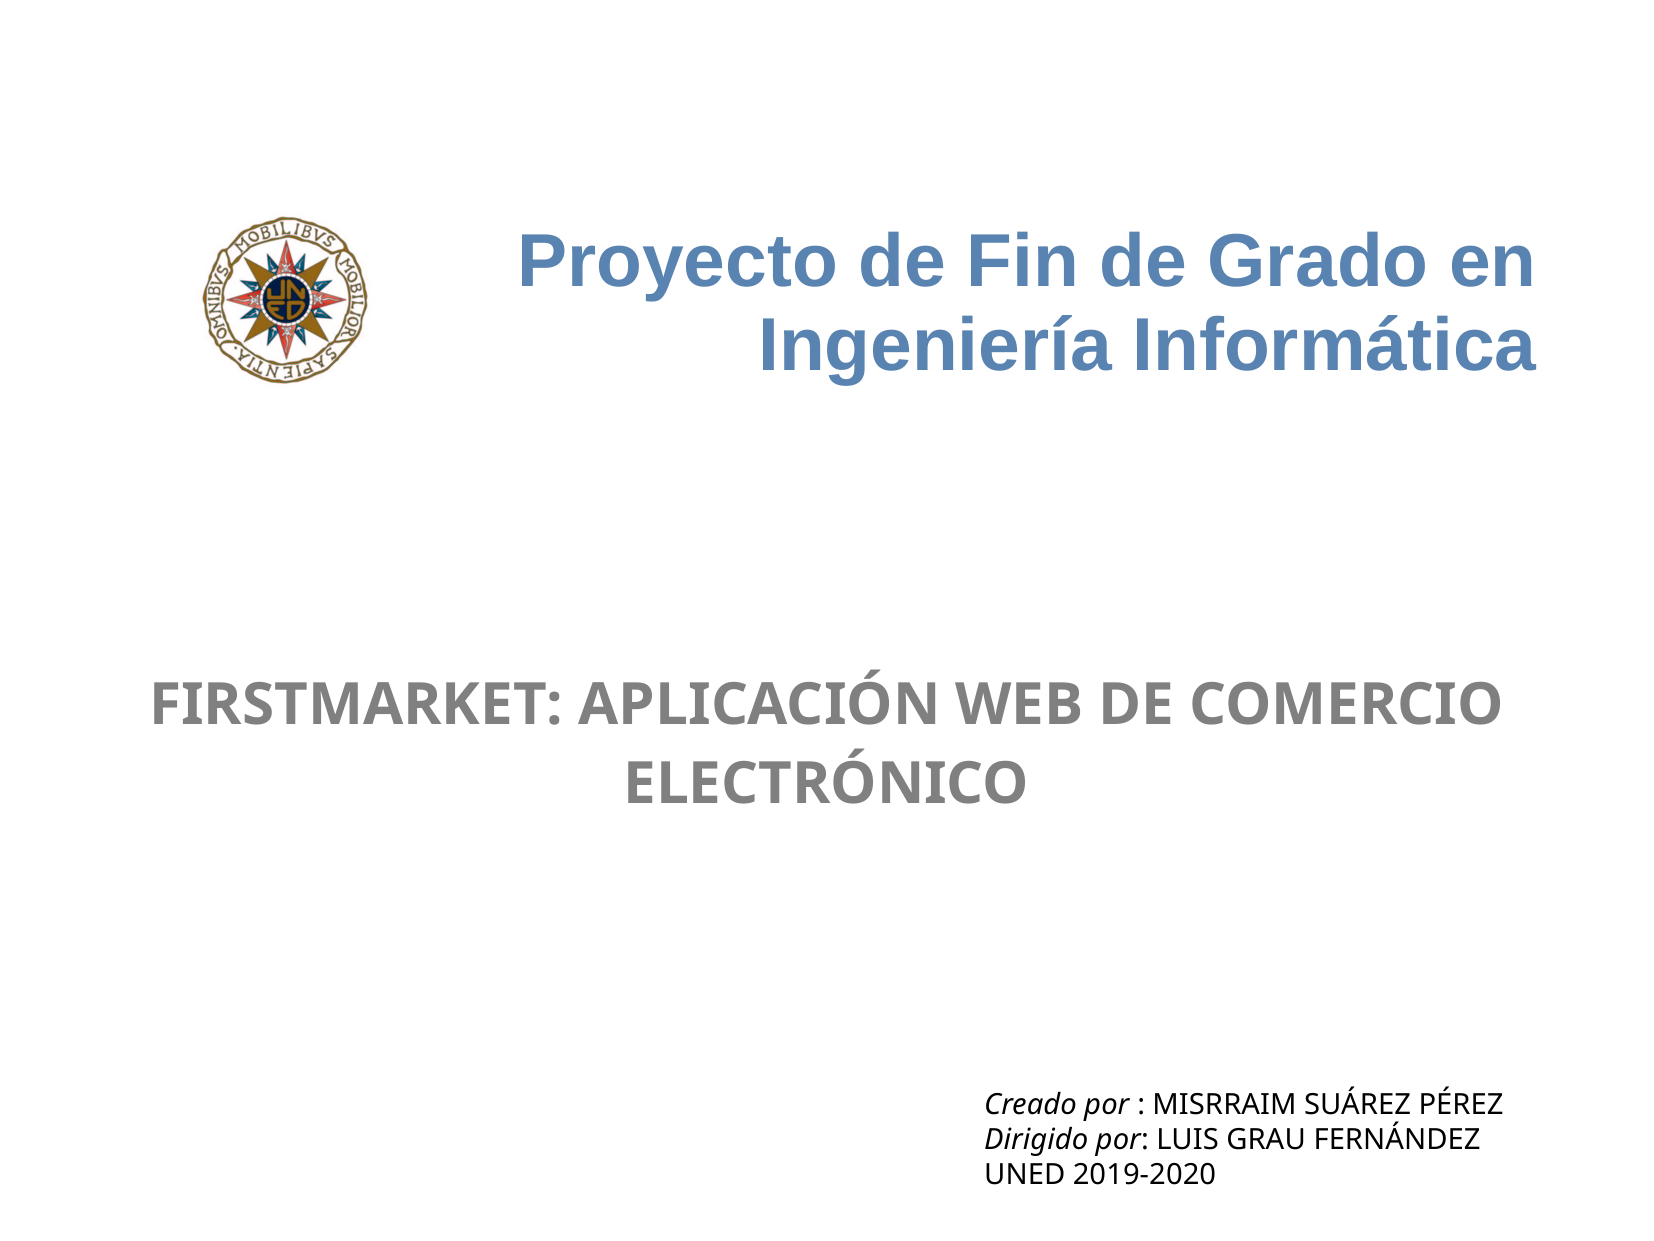

# Proyecto de Fin de Grado en Ingeniería Informática
FIRSTMARKET: APLICACIÓN WEB DE COMERCIO ELECTRÓNICO
Creado por : MISRRAIM SUÁREZ PÉREZ
Dirigido por: LUIS GRAU FERNÁNDEZ
UNED 2019-2020
1